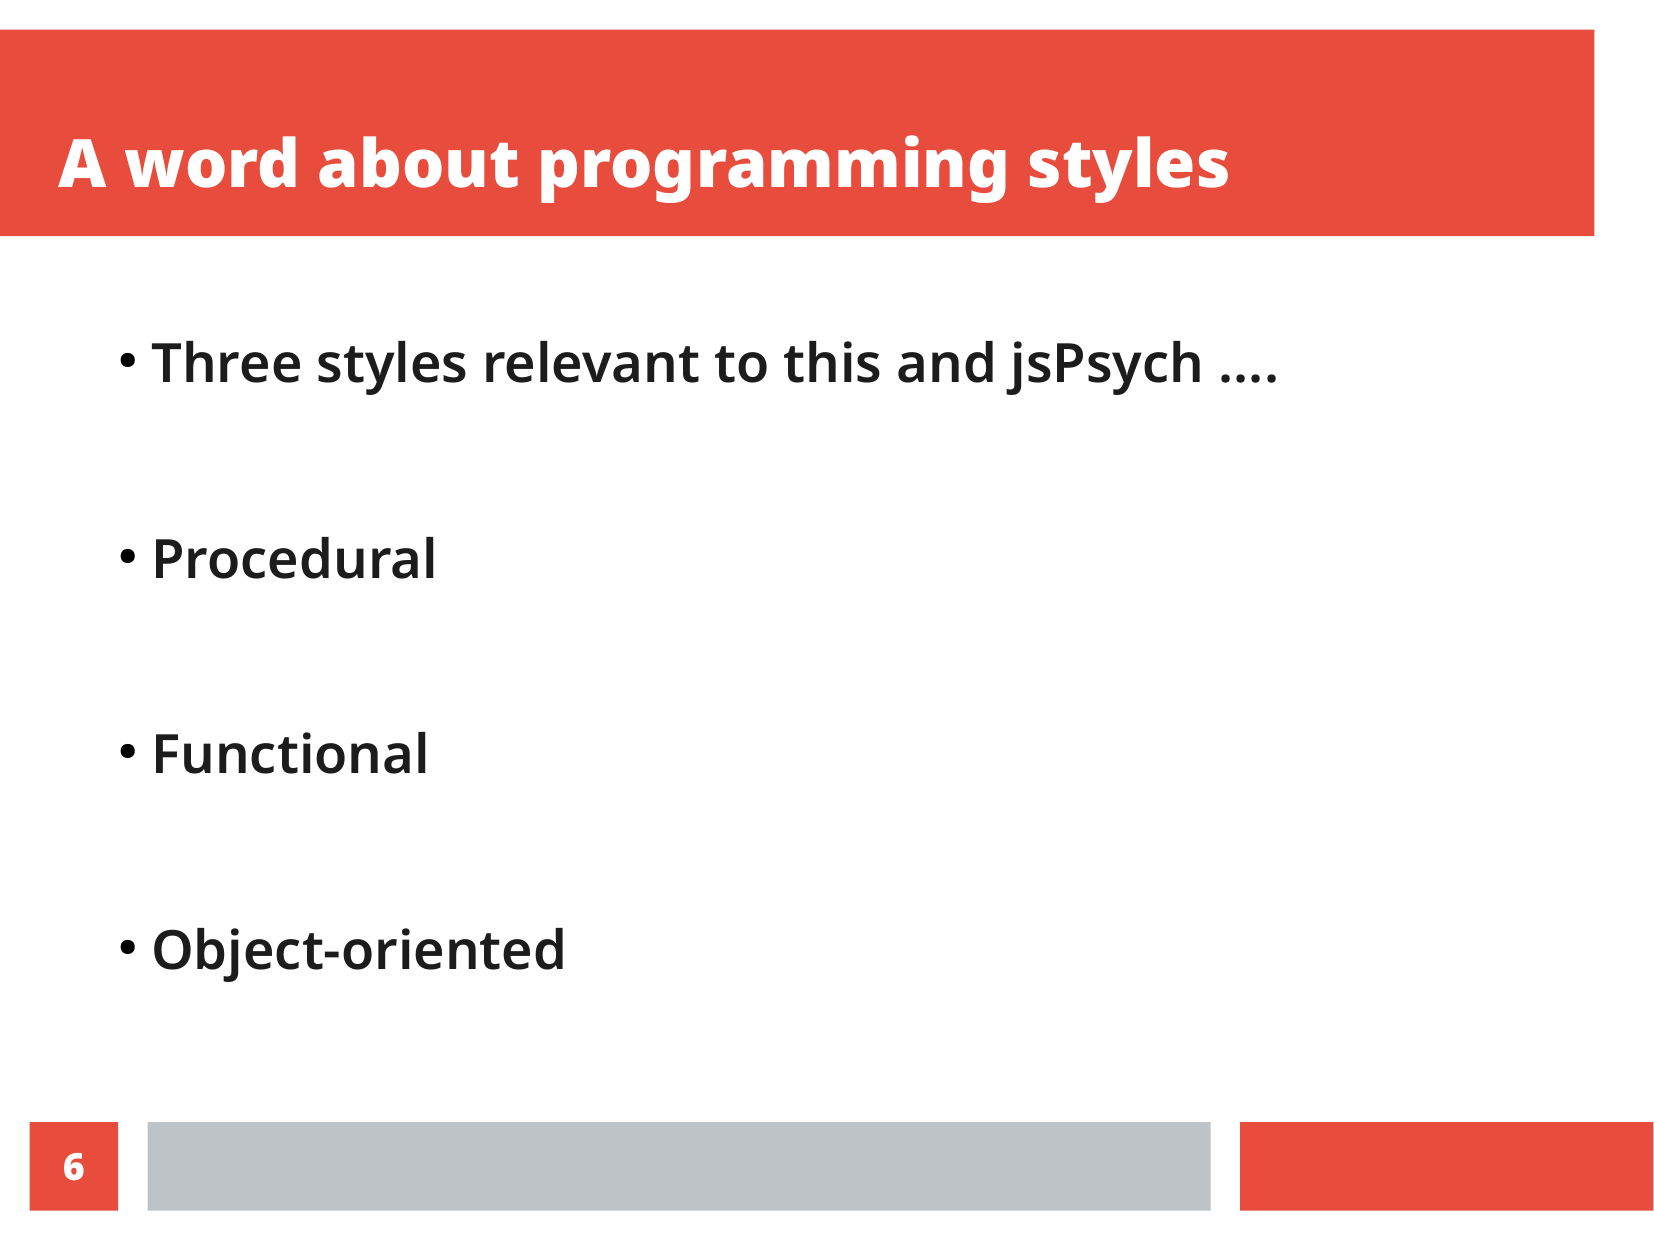

# A word about programming styles
 Three styles relevant to this and jsPsych ....
 Procedural
 Functional
 Object-oriented
6